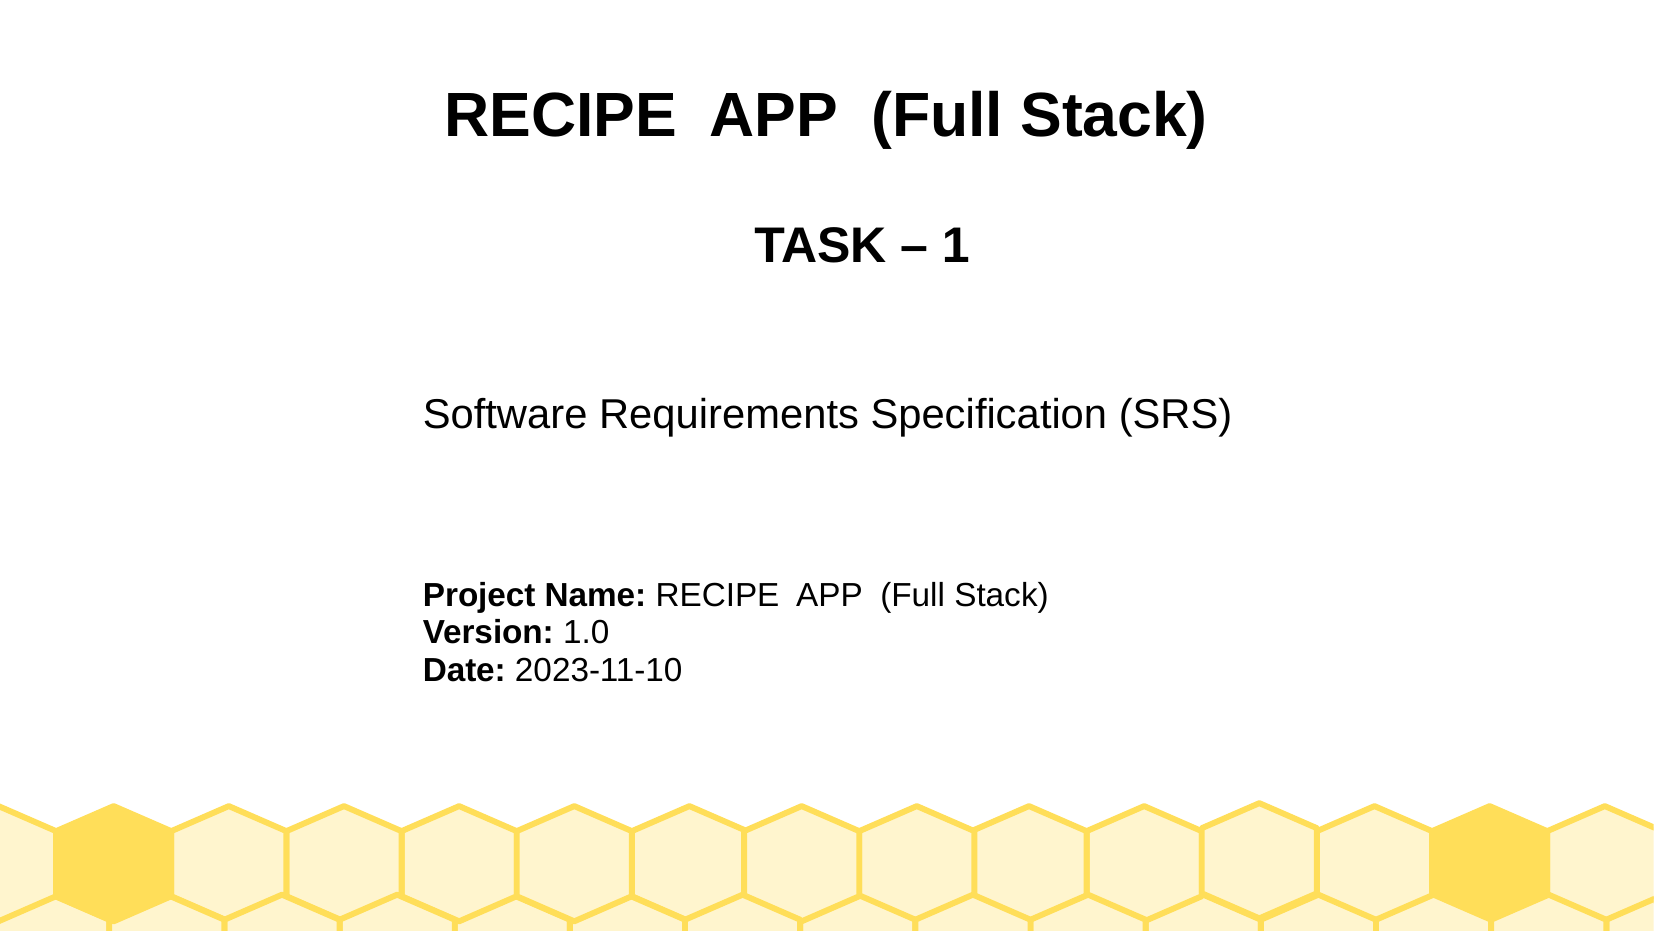

# RECIPE APP (Full Stack)
TASK – 1
Software Requirements Specification (SRS)
Project Name: RECIPE APP (Full Stack)
Version: 1.0
Date: 2023-11-10